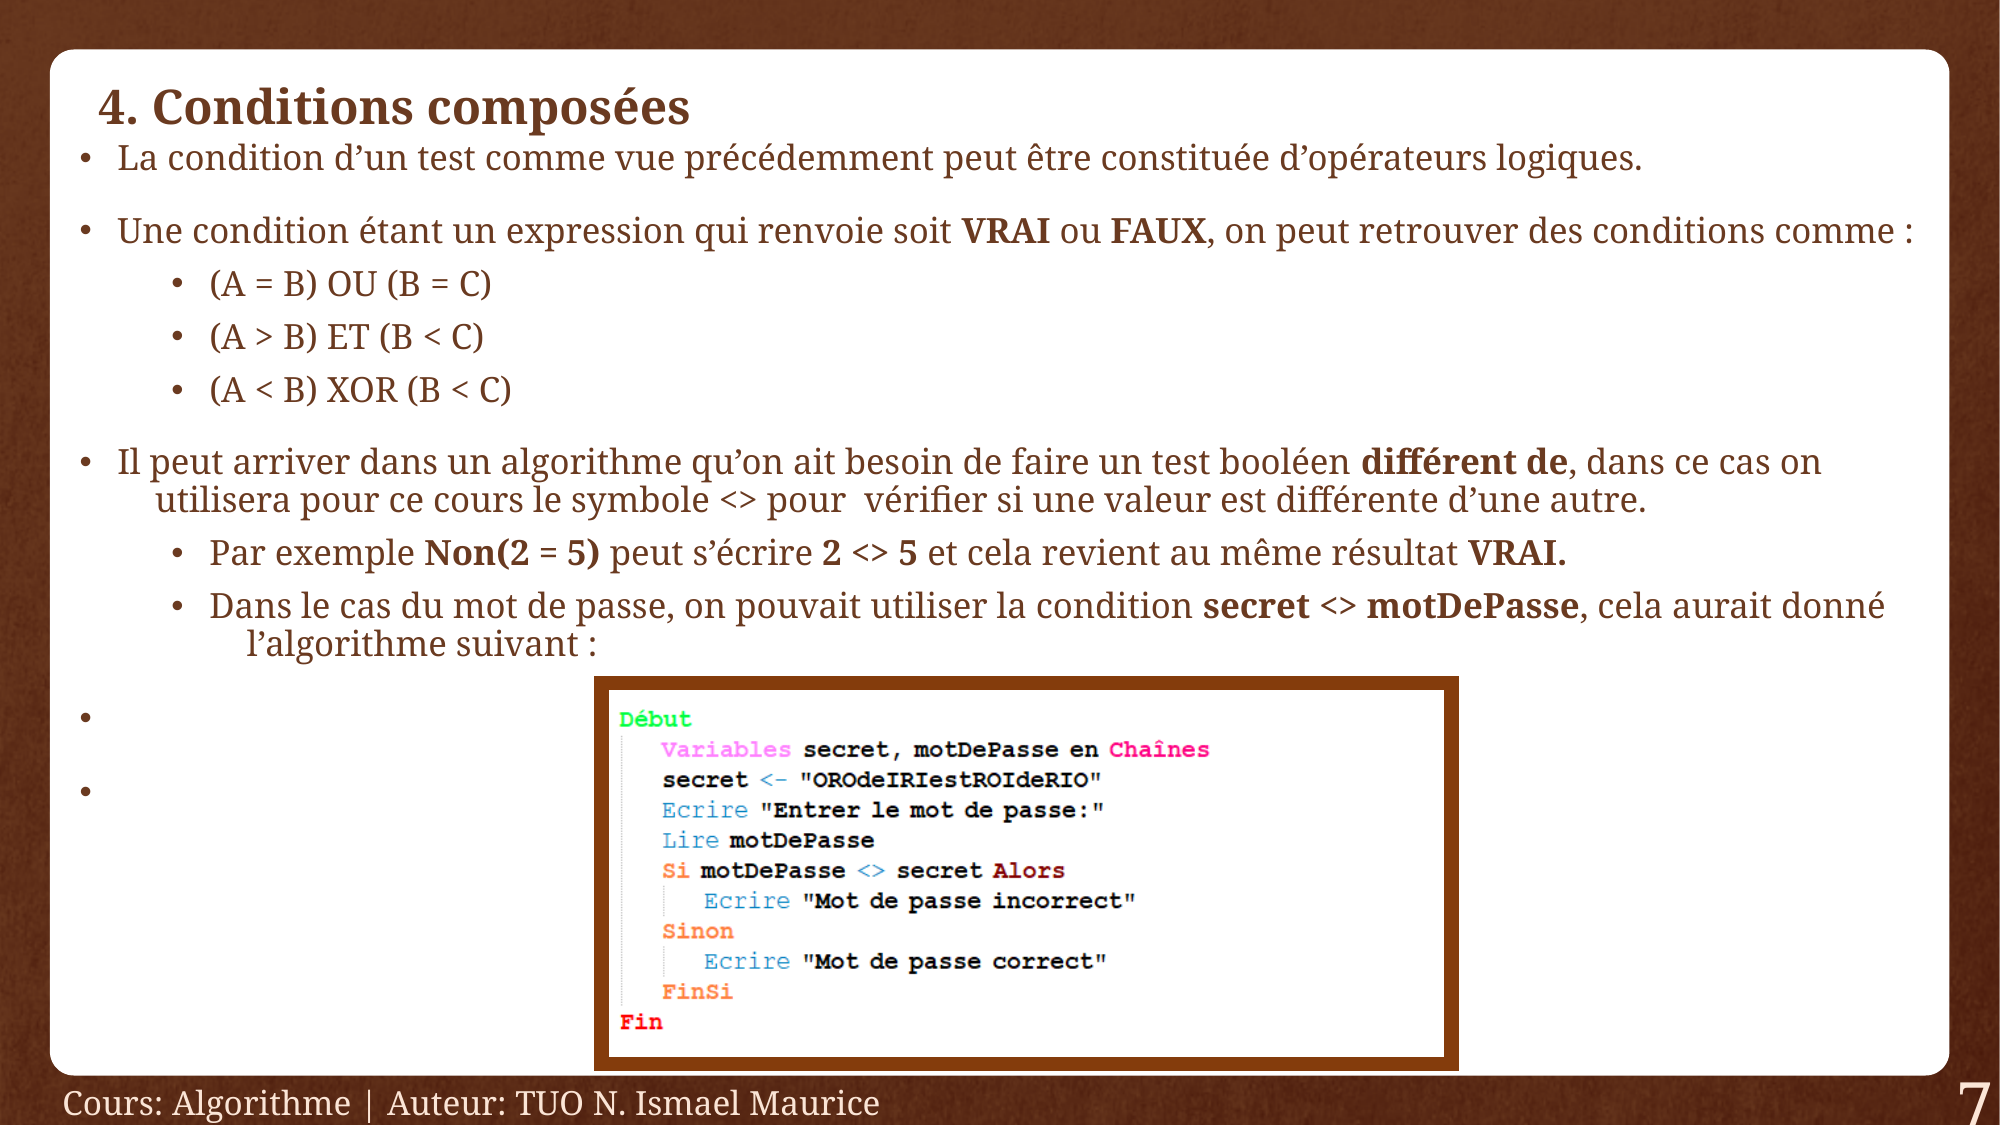

# 4. Conditions composées
La condition d’un test comme vue précédemment peut être constituée d’opérateurs logiques.
Une condition étant un expression qui renvoie soit VRAI ou FAUX, on peut retrouver des conditions comme :
(A = B) OU (B = C)
(A > B) ET (B < C)
(A < B) XOR (B < C)
Il peut arriver dans un algorithme qu’on ait besoin de faire un test booléen différent de, dans ce cas on utilisera pour ce cours le symbole <> pour vérifier si une valeur est différente d’une autre.
Par exemple Non(2 = 5) peut s’écrire 2 <> 5 et cela revient au même résultat VRAI.
Dans le cas du mot de passe, on pouvait utiliser la condition secret <> motDePasse, cela aurait donné l’algorithme suivant :
Cours: Algorithme | Auteur: TUO N. Ismael Maurice